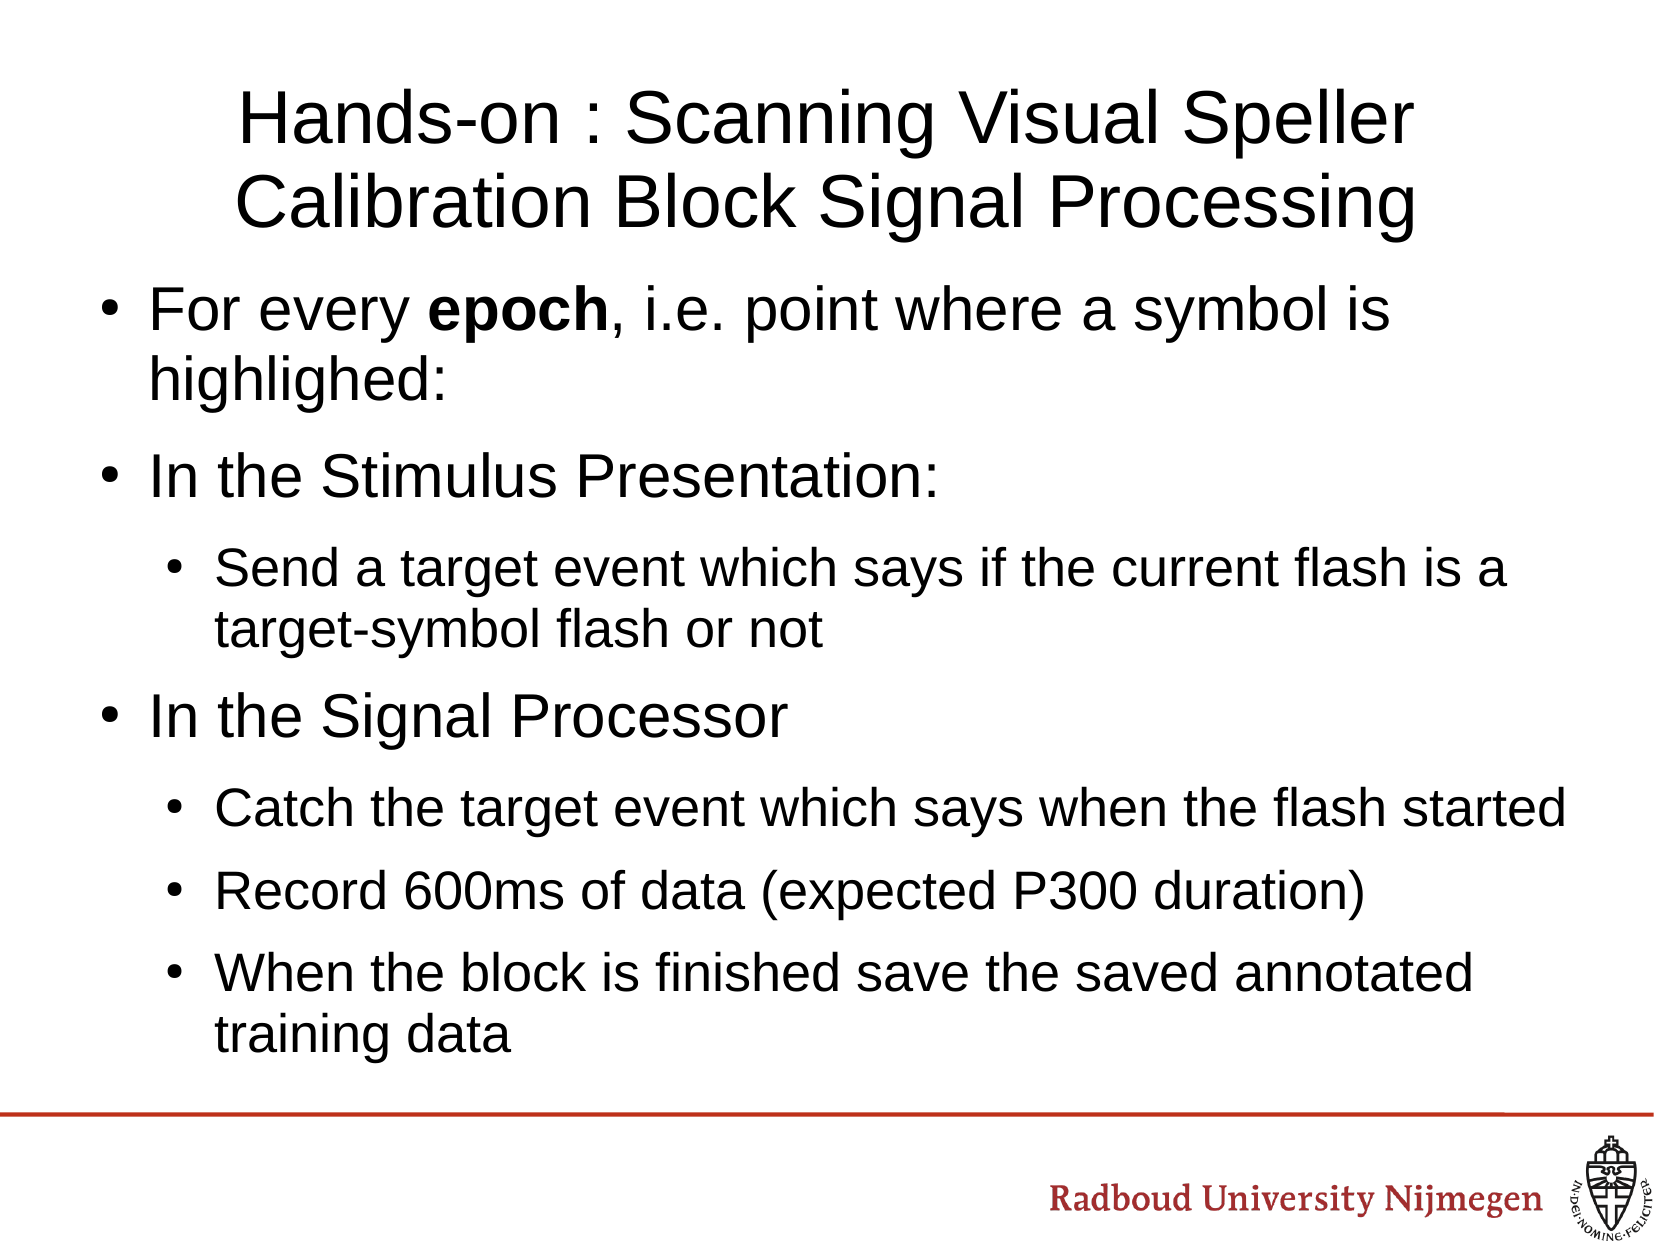

# Hands-on : Scanning Visual Speller Calibration Block Signal Processing
For every epoch, i.e. point where a symbol is highlighed:
In the Stimulus Presentation:
Send a target event which says if the current flash is a target-symbol flash or not
In the Signal Processor
Catch the target event which says when the flash started
Record 600ms of data (expected P300 duration)
When the block is finished save the saved annotated training data